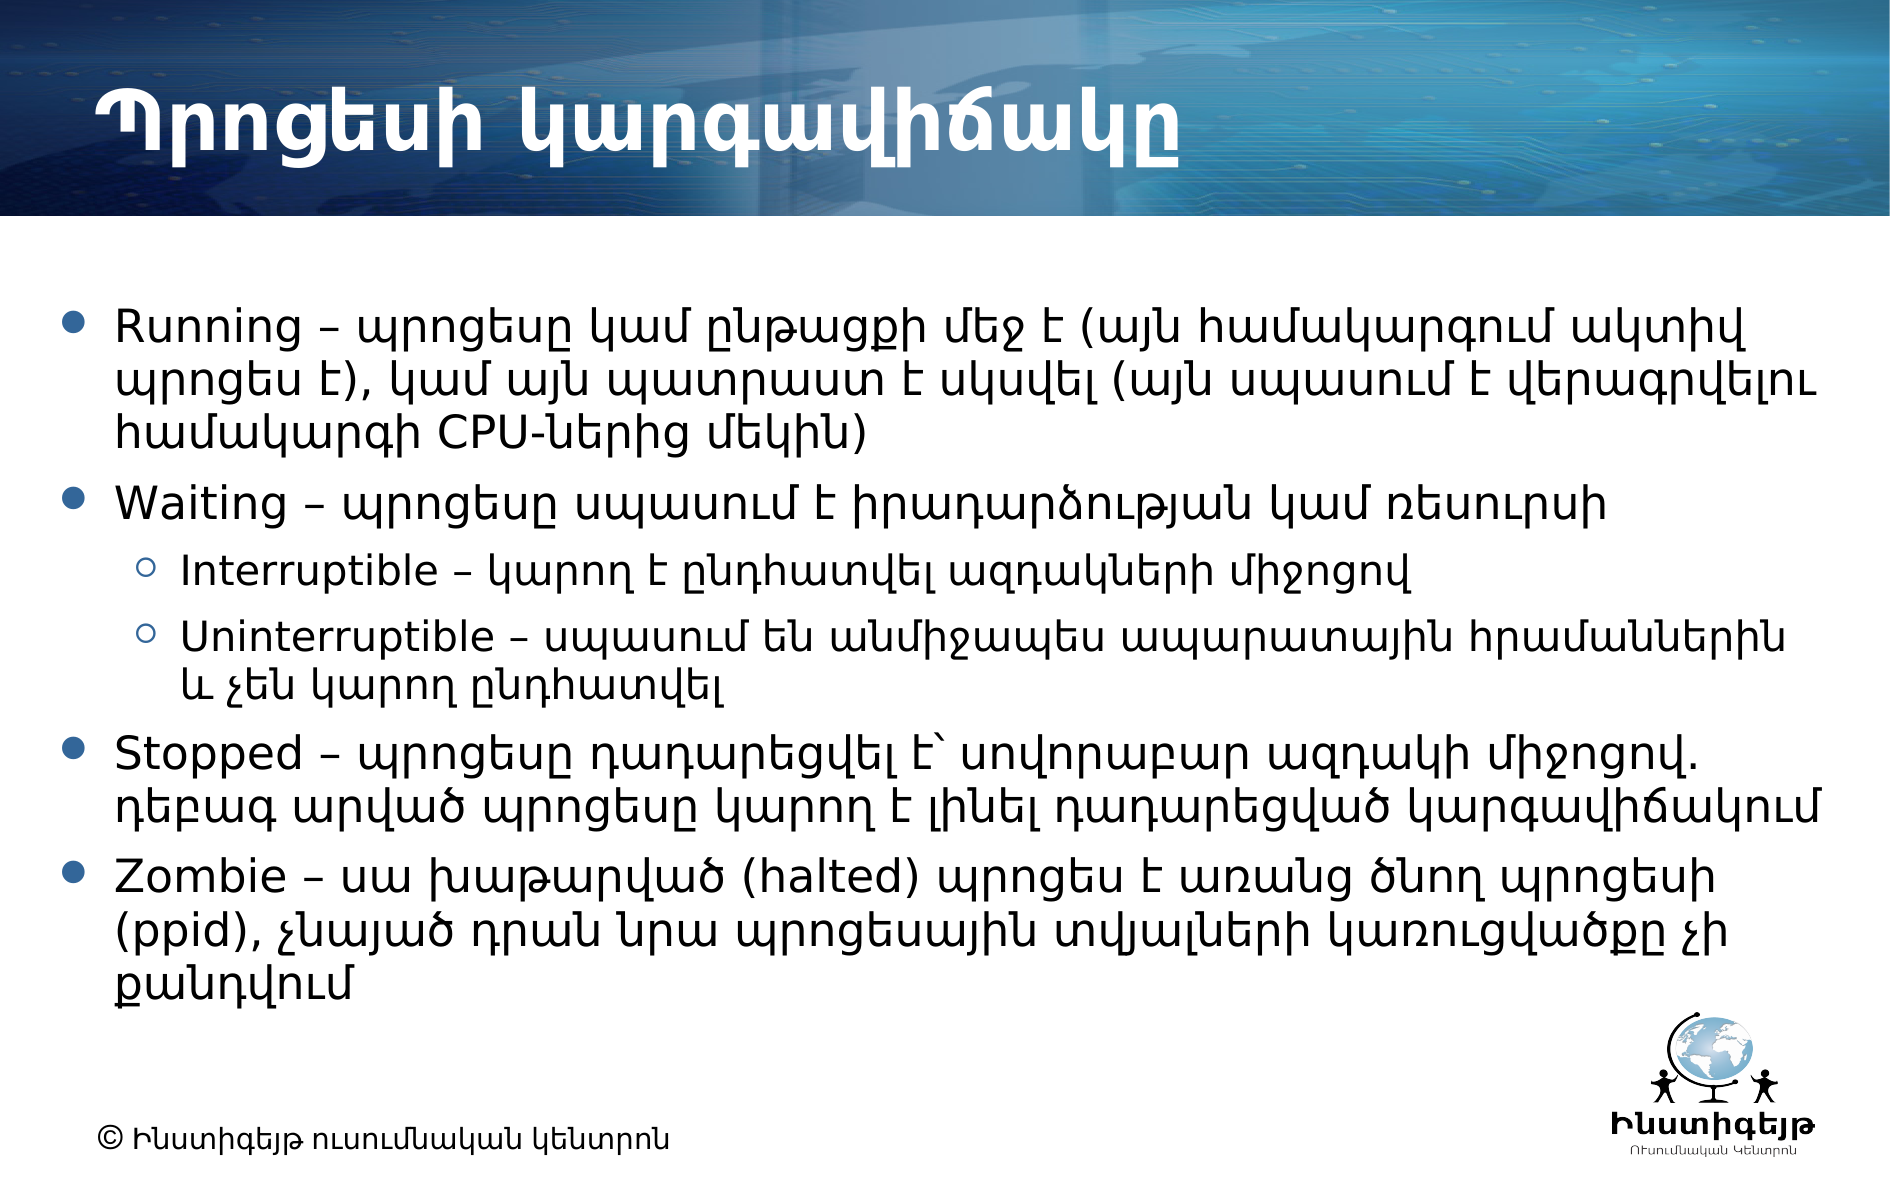

# Պրոցեսի կարգավիճակը
Running – պրոցեսը կամ ընթացքի մեջ է (այն համակարգում ակտիվ պրոցես է), կամ այն պատրաստ է սկսվել (այն սպասում է վերագրվելու համակարգի CPU-ներից մեկին)
Waiting – պրոցեսը սպասում է իրադարձության կամ ռեսուրսի
Interruptible – կարող է ընդհատվել ազդակների միջոցով
Uninterruptible – սպասում են անմիջապես ապարատային հրամաններին և չեն կարող ընդհատվել
Stopped – պրոցեսը դադարեցվել է՝ սովորաբար ազդակի միջոցով․ դեբագ արված պրոցեսը կարող է լինել դադարեցված կարգավիճակում
Zombie – սա խաթարված (halted) պրոցես է առանց ծնող պրոցեսի (ppid), չնայած դրան նրա պրոցեսային տվյալների կառուցվածքը չի քանդվում